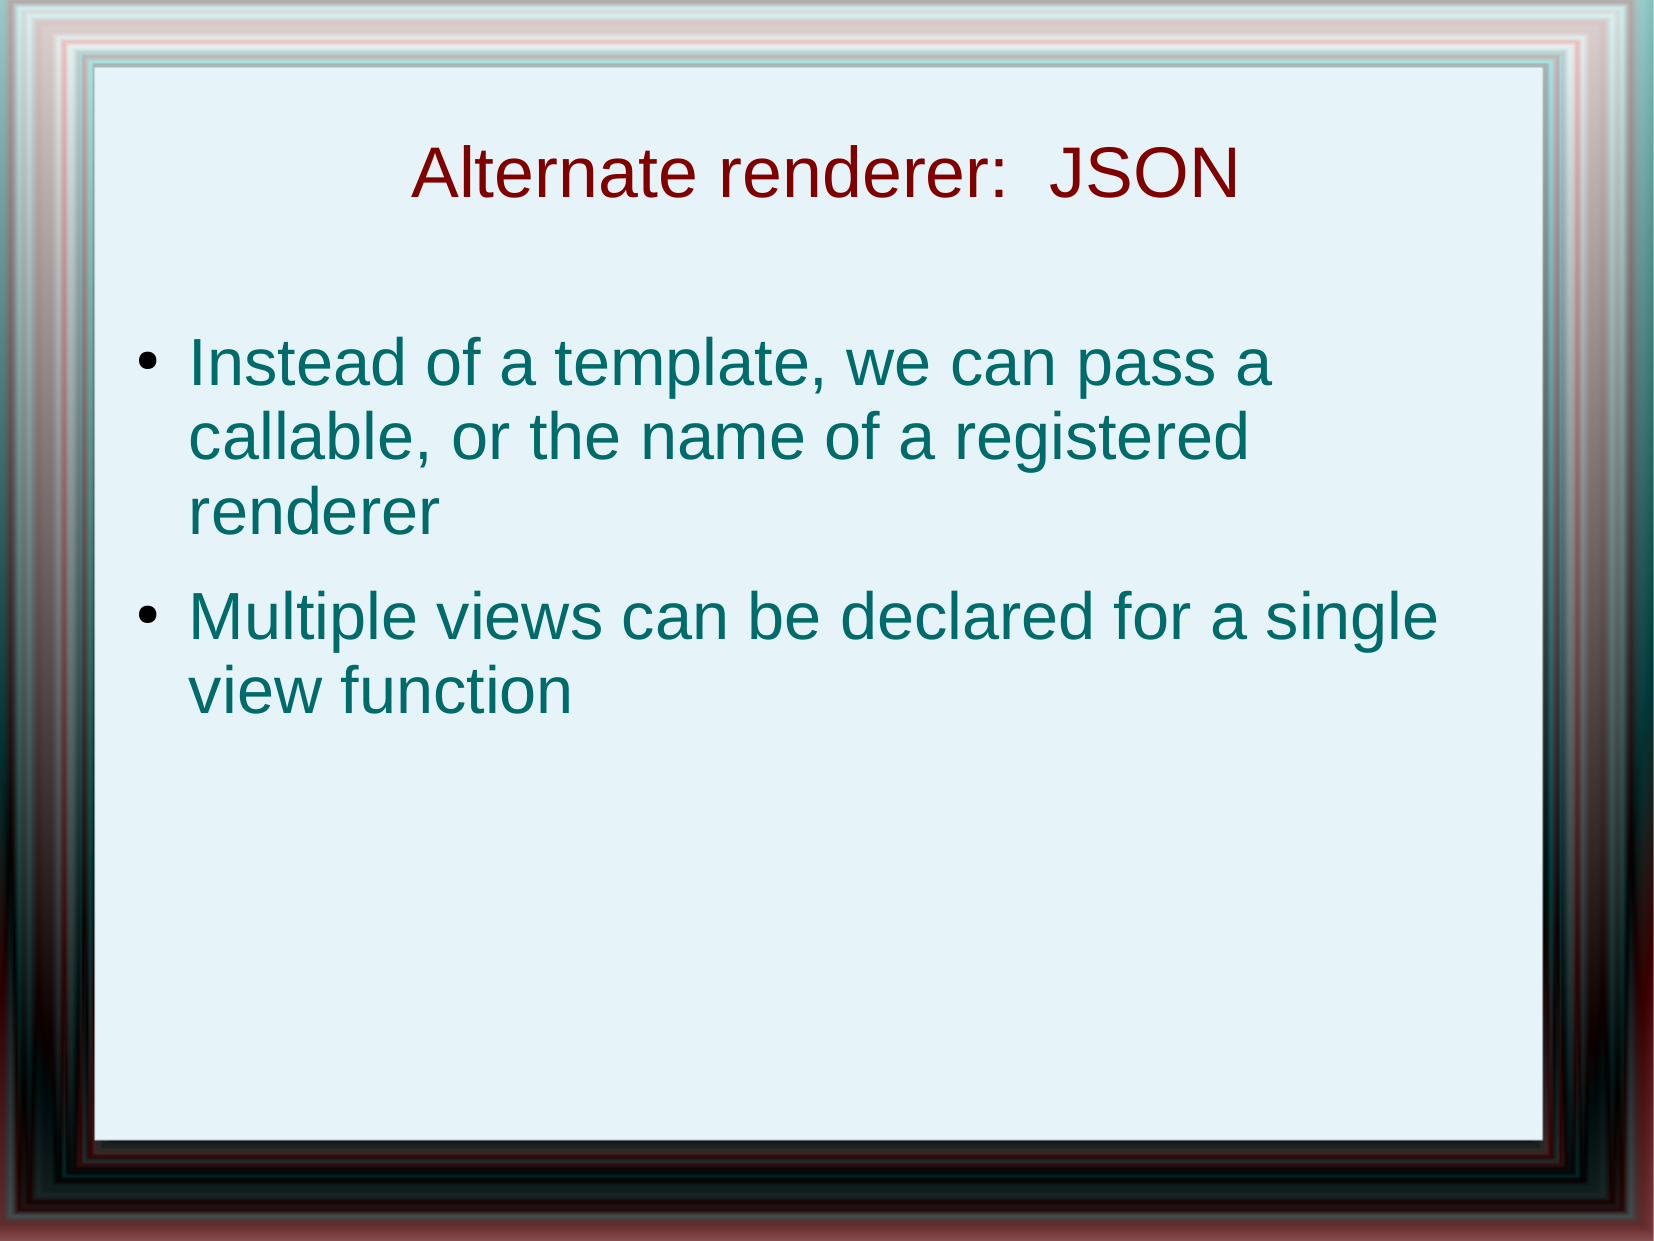

# Alternate renderer: JSON
Instead of a template, we can pass a callable, or the name of a registered renderer
Multiple views can be declared for a single view function